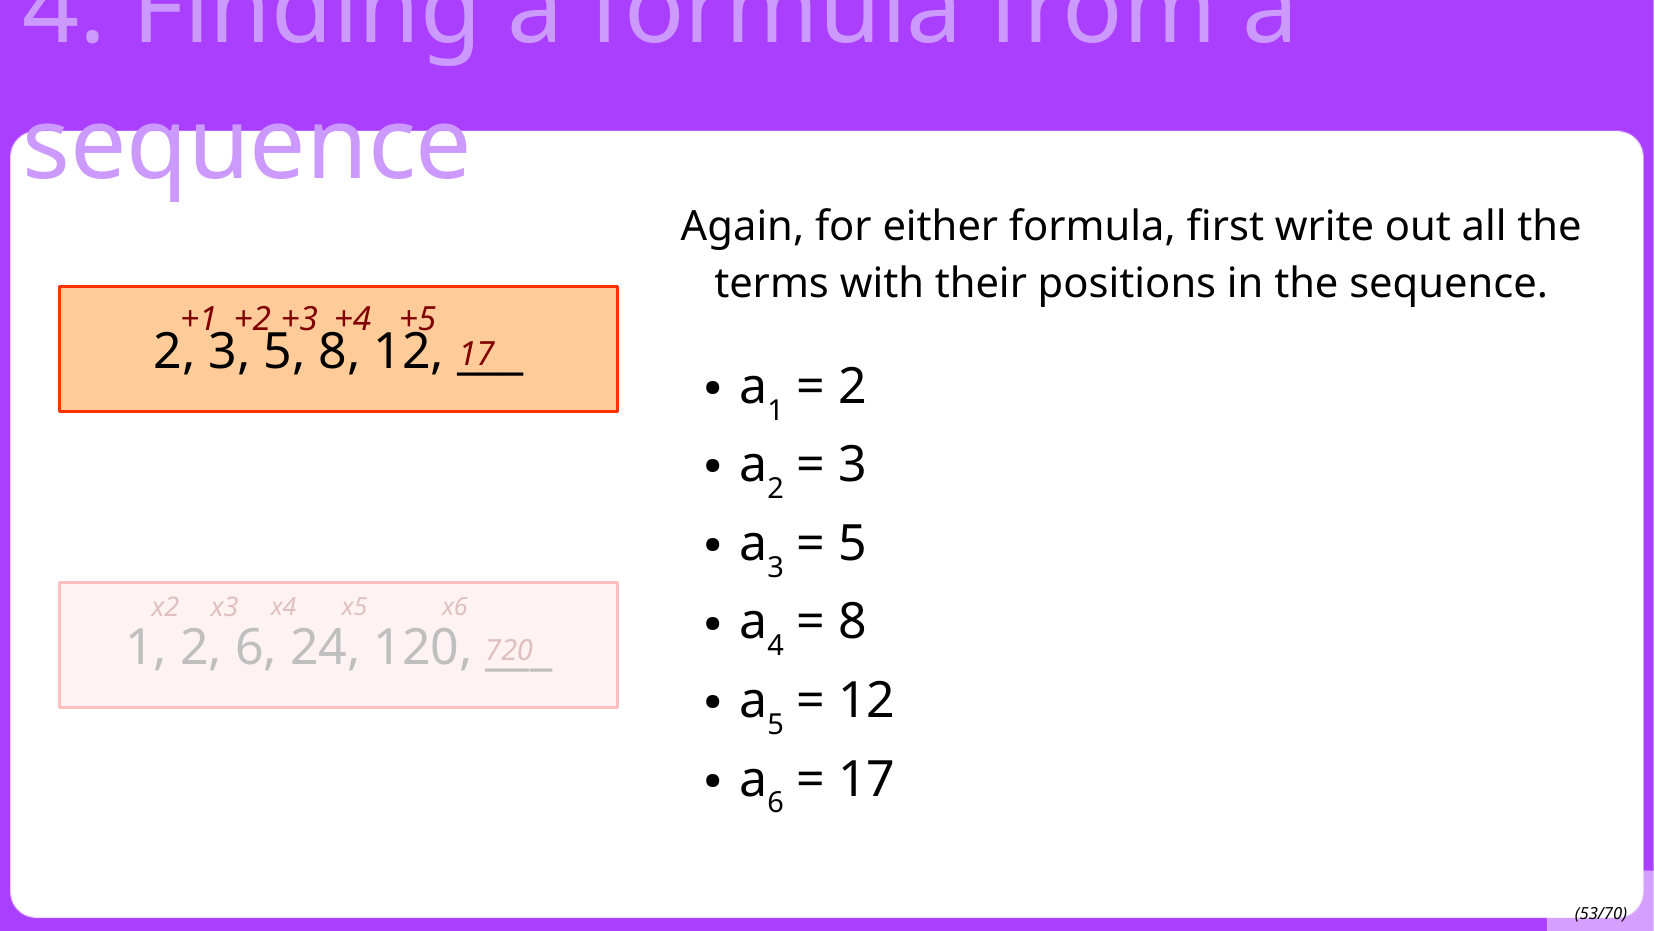

# 4. Finding a formula from a sequence
Again, for either formula, first write out all the terms with their positions in the sequence.
2, 3, 5, 8, 12, ___
+1
+2
+3
+4
+5
17
a1 = 2
a2 = 3
a3 = 5
a4 = 8
a5 = 12
a6 = 17
x4
x5
x6
x2
x3
1, 2, 6, 24, 120, ___
720